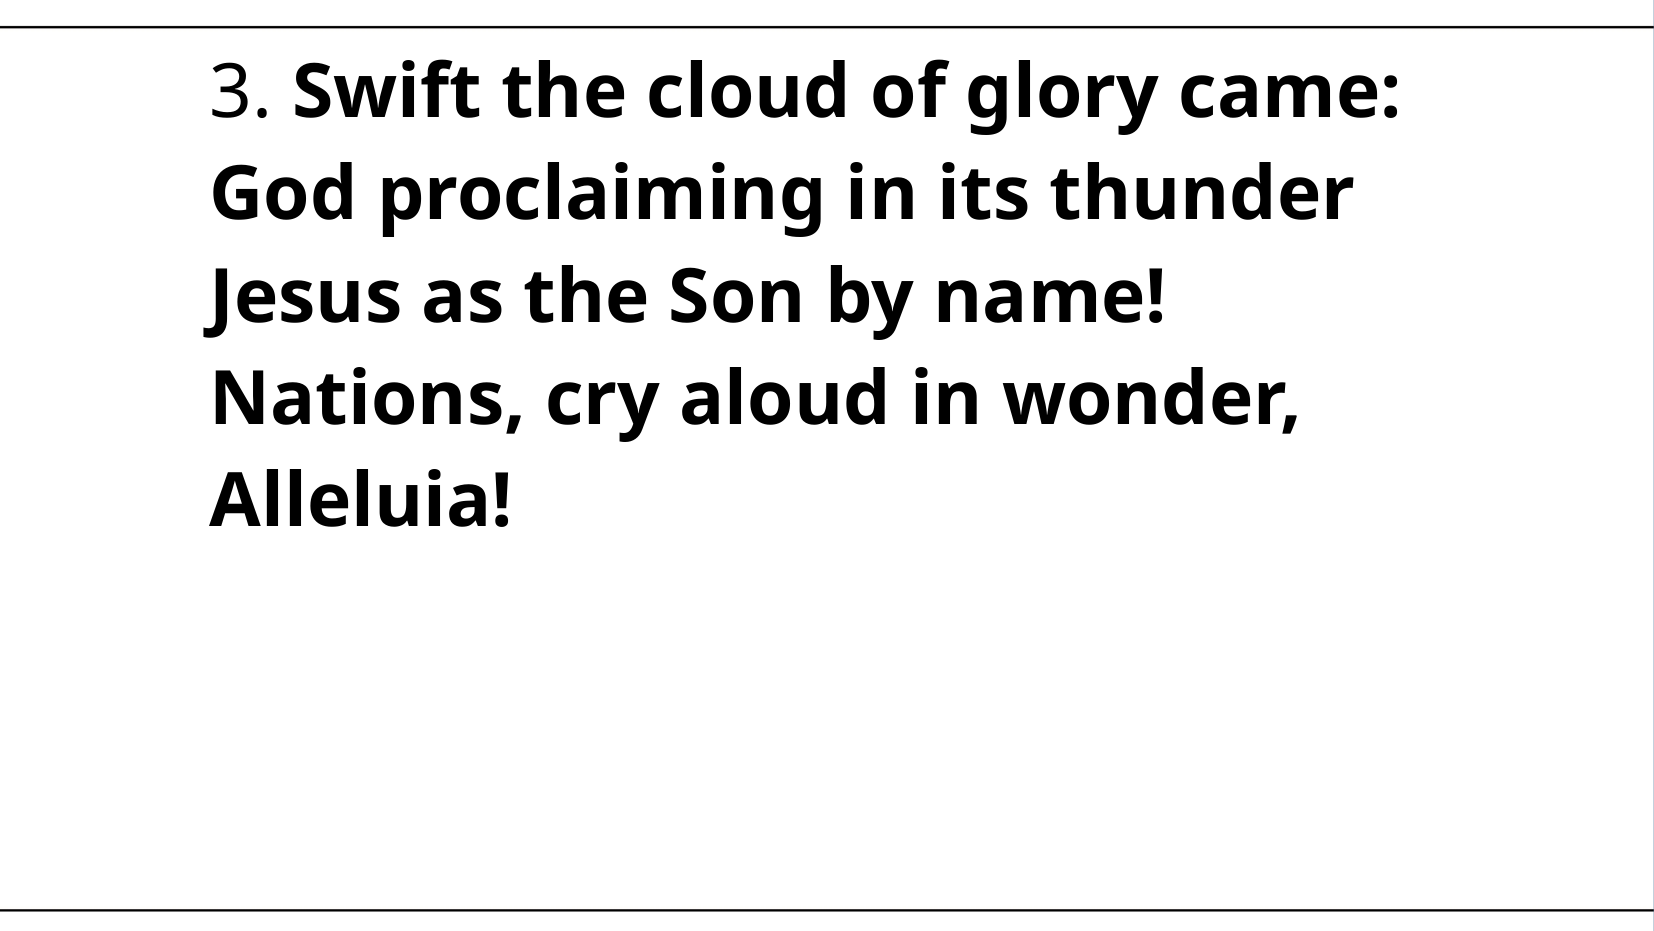

3. Swift the cloud of glory came:
God proclaiming in its thunder
Jesus as the Son by name!
Nations, cry aloud in wonder,
Alleluia!